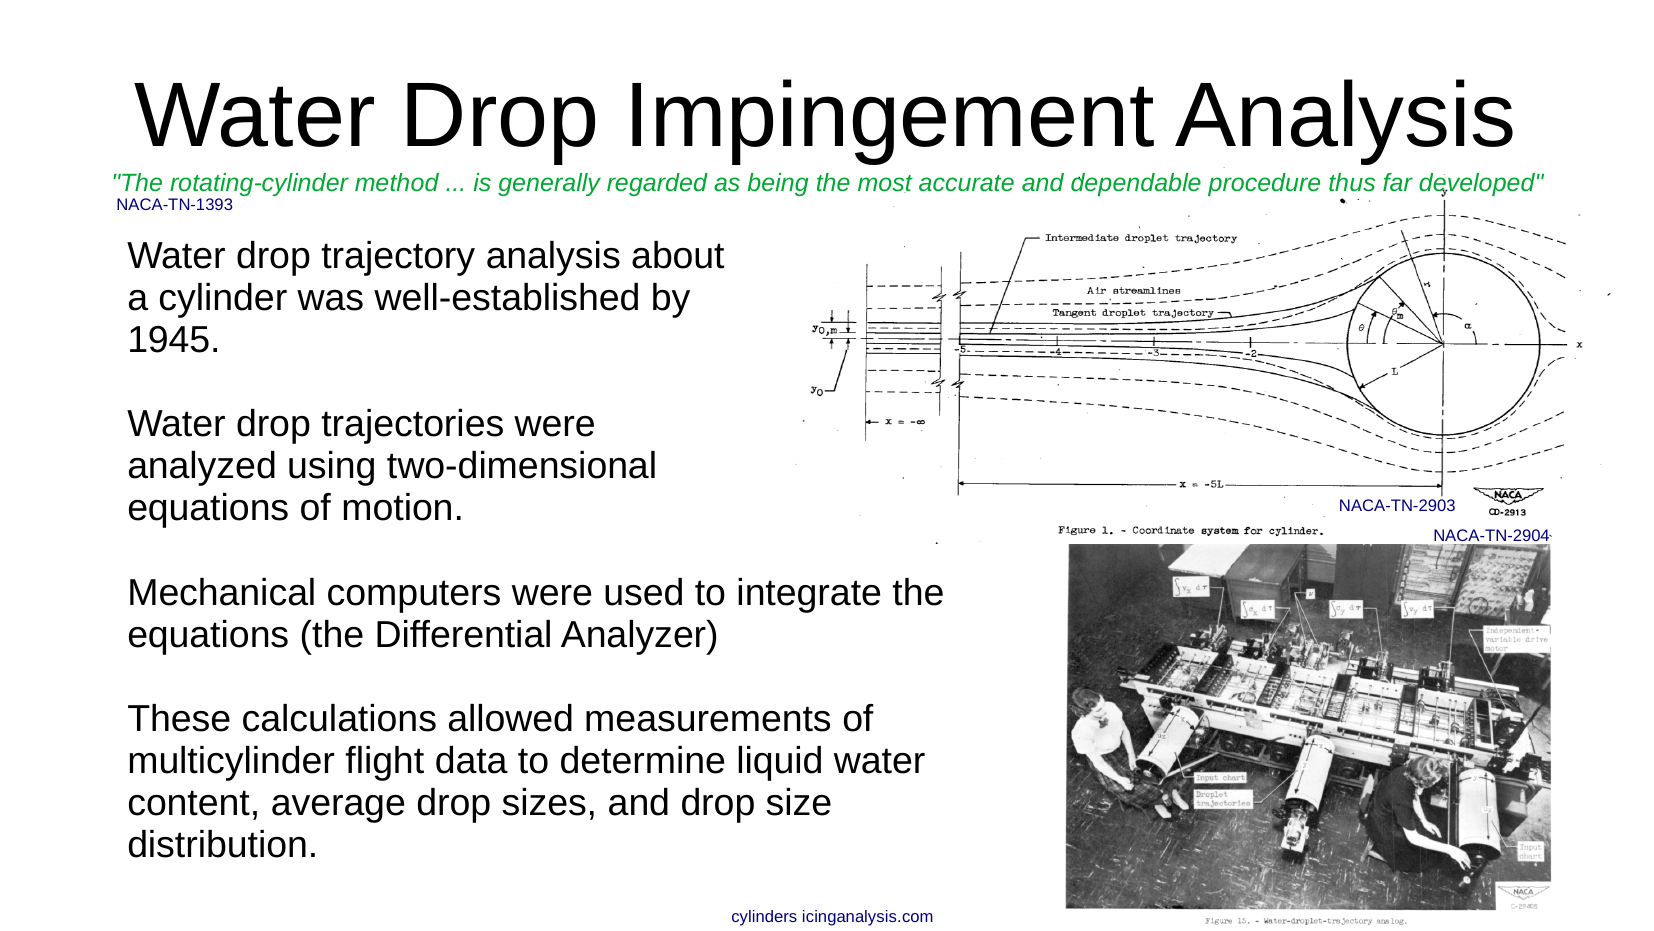

# Water Drop Impingement Analysis
"The rotating-cylinder method ... is generally regarded as being the most accurate and dependable procedure thus far developed"
NACA-TN-1393
Water drop trajectory analysis about a cylinder was well-established by 1945.
Water drop trajectories were analyzed using two-dimensional equations of motion.
NACA-TN-2903
NACA-TN-2904
Mechanical computers were used to integrate the equations (the Differential Analyzer)
These calculations allowed measurements of multicylinder flight data to determine liquid water content, average drop sizes, and drop size distribution.
cylinders icinganalysis.com